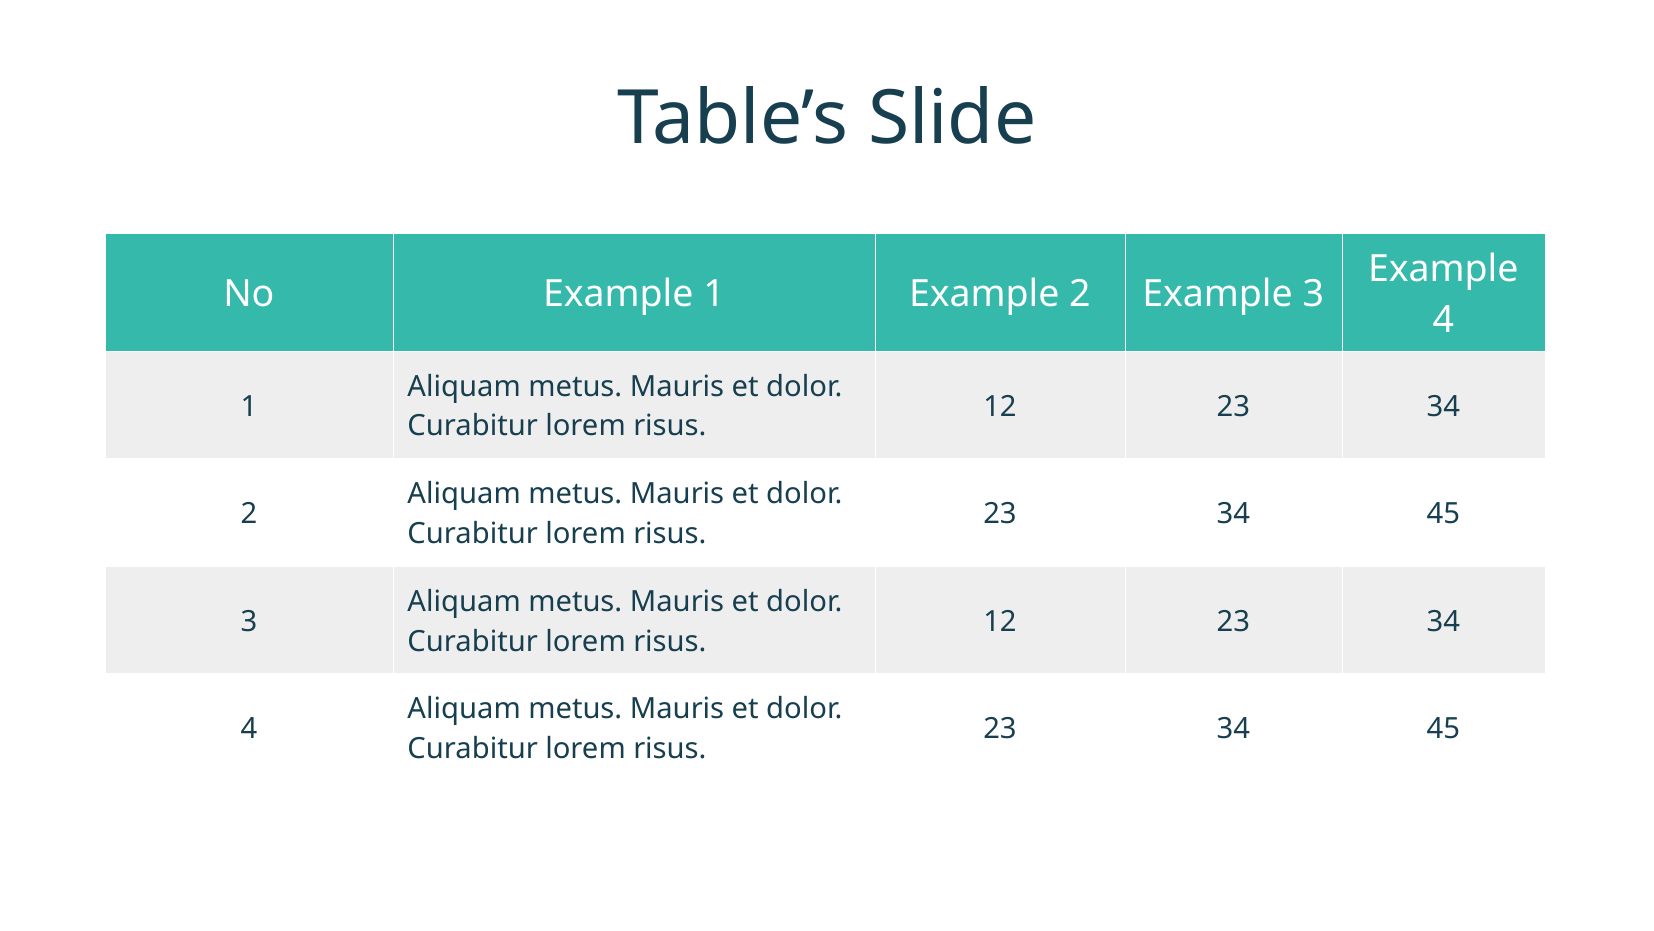

# Table’s Slide
| No | Example 1 | Example 2 | Example 3 | Example 4 |
| --- | --- | --- | --- | --- |
| 1 | Aliquam metus. Mauris et dolor. Curabitur lorem risus. | 12 | 23 | 34 |
| 2 | Aliquam metus. Mauris et dolor. Curabitur lorem risus. | 23 | 34 | 45 |
| 3 | Aliquam metus. Mauris et dolor. Curabitur lorem risus. | 12 | 23 | 34 |
| 4 | Aliquam metus. Mauris et dolor. Curabitur lorem risus. | 23 | 34 | 45 |